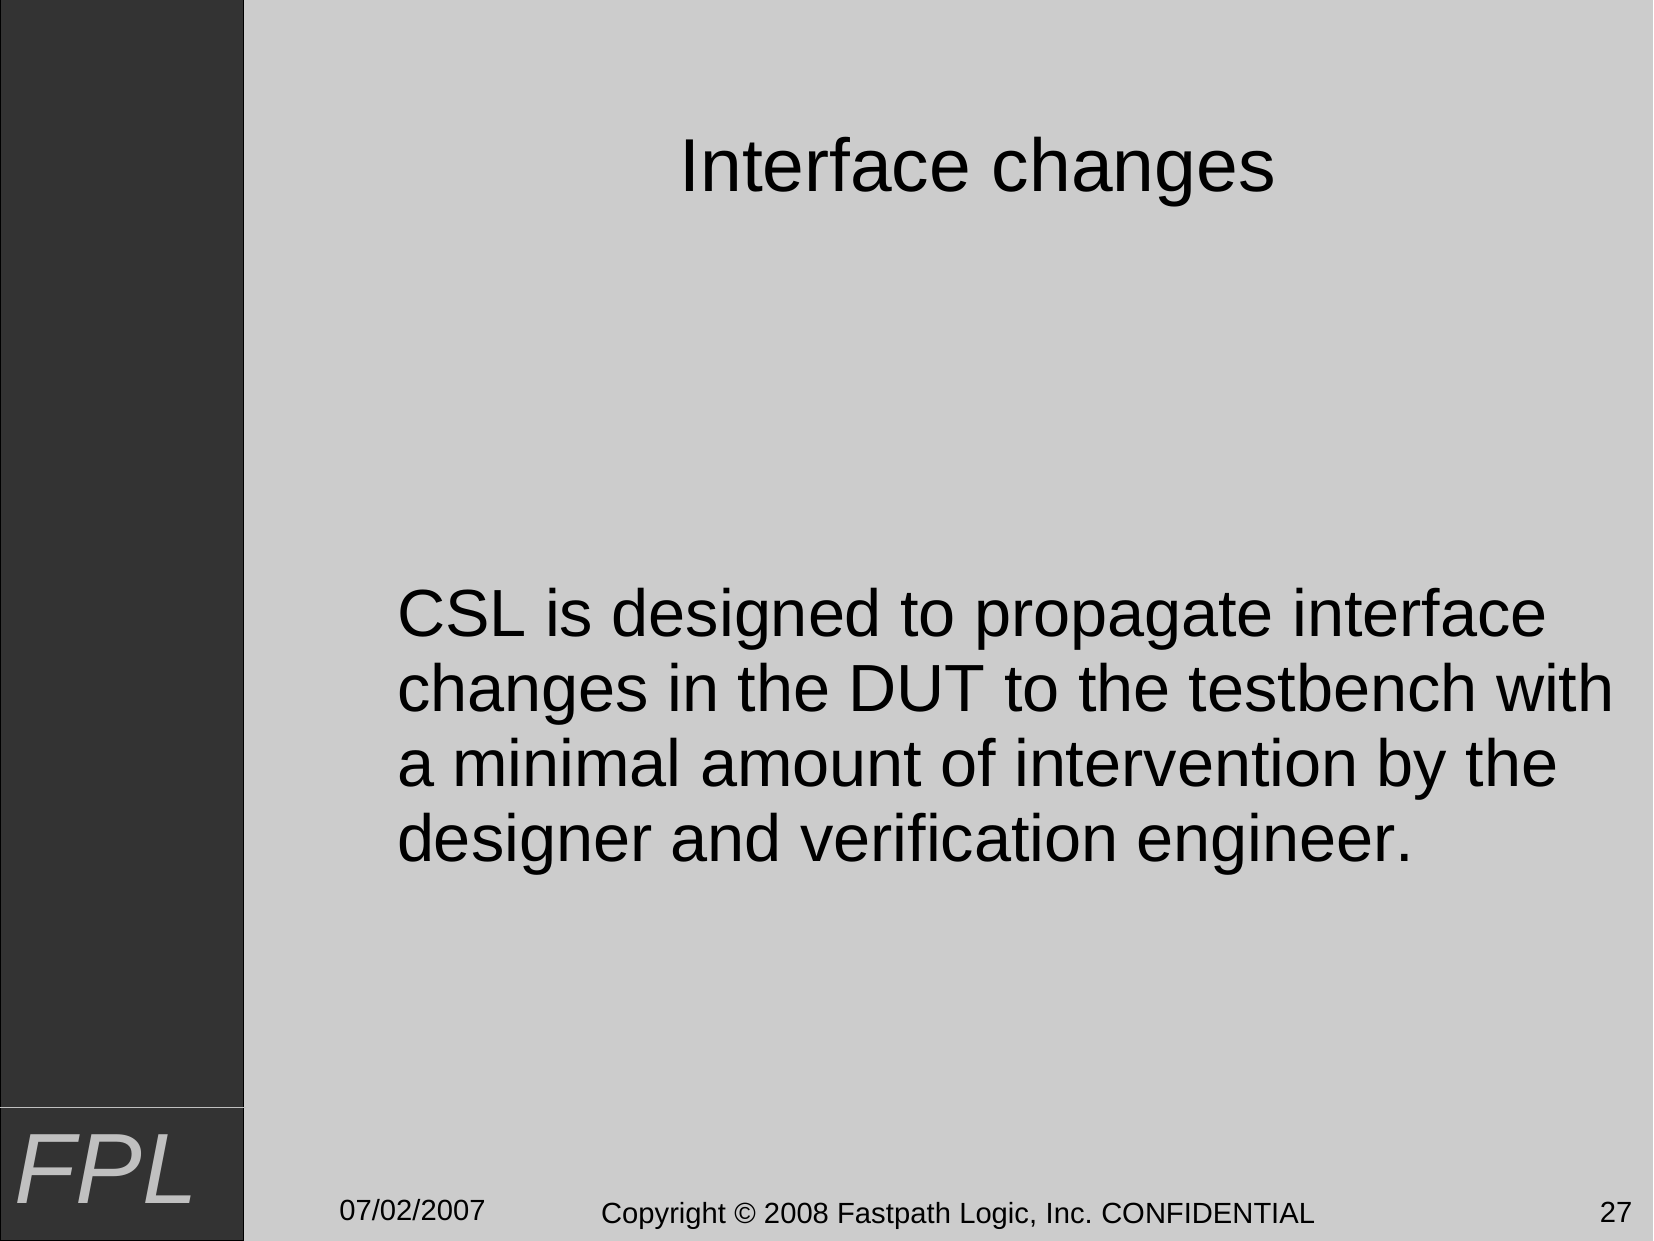

# Interface changes
CSL is designed to propagate interface changes in the DUT to the testbench with a minimal amount of intervention by the designer and verification engineer.
07/02/2007
27
© 2007 FASTPATH LOGIC INC.